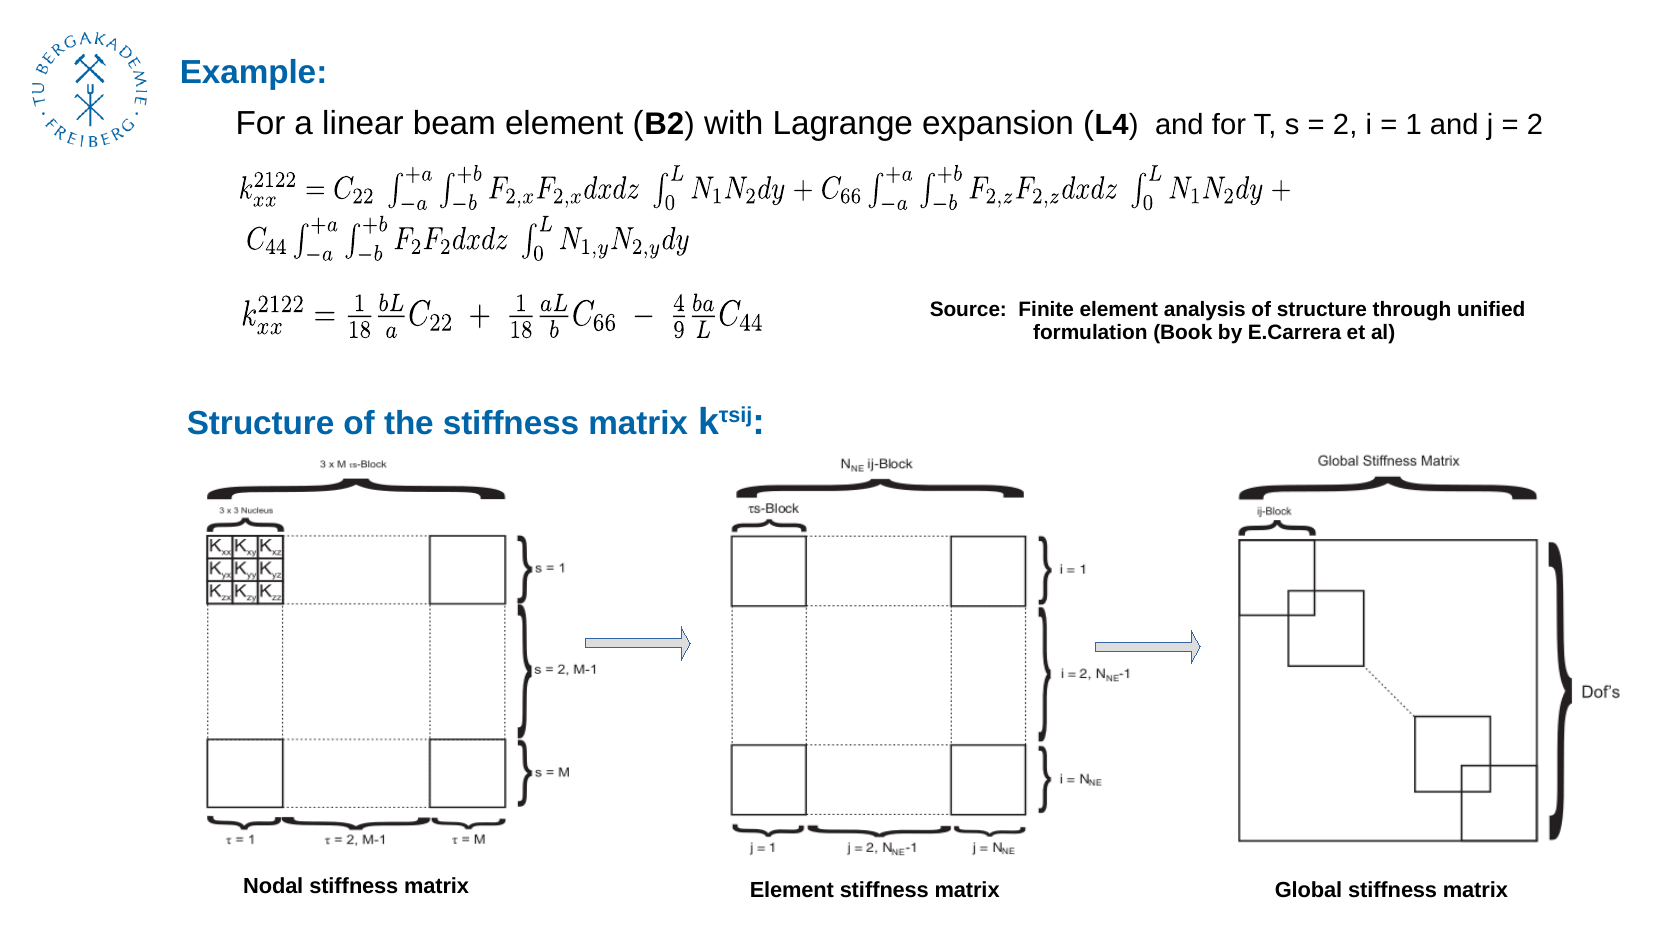

Example:
 For a linear beam element (B2) with Lagrange expansion (L4) and for T, s = 2, i = 1 and j = 2
Source: Finite element analysis of structure through unified formulation (Book by E.Carrera et al)
Structure of the stiffness matrix kτsij:
Nodal stiffness matrix
Element stiffness matrix
Global stiffness matrix